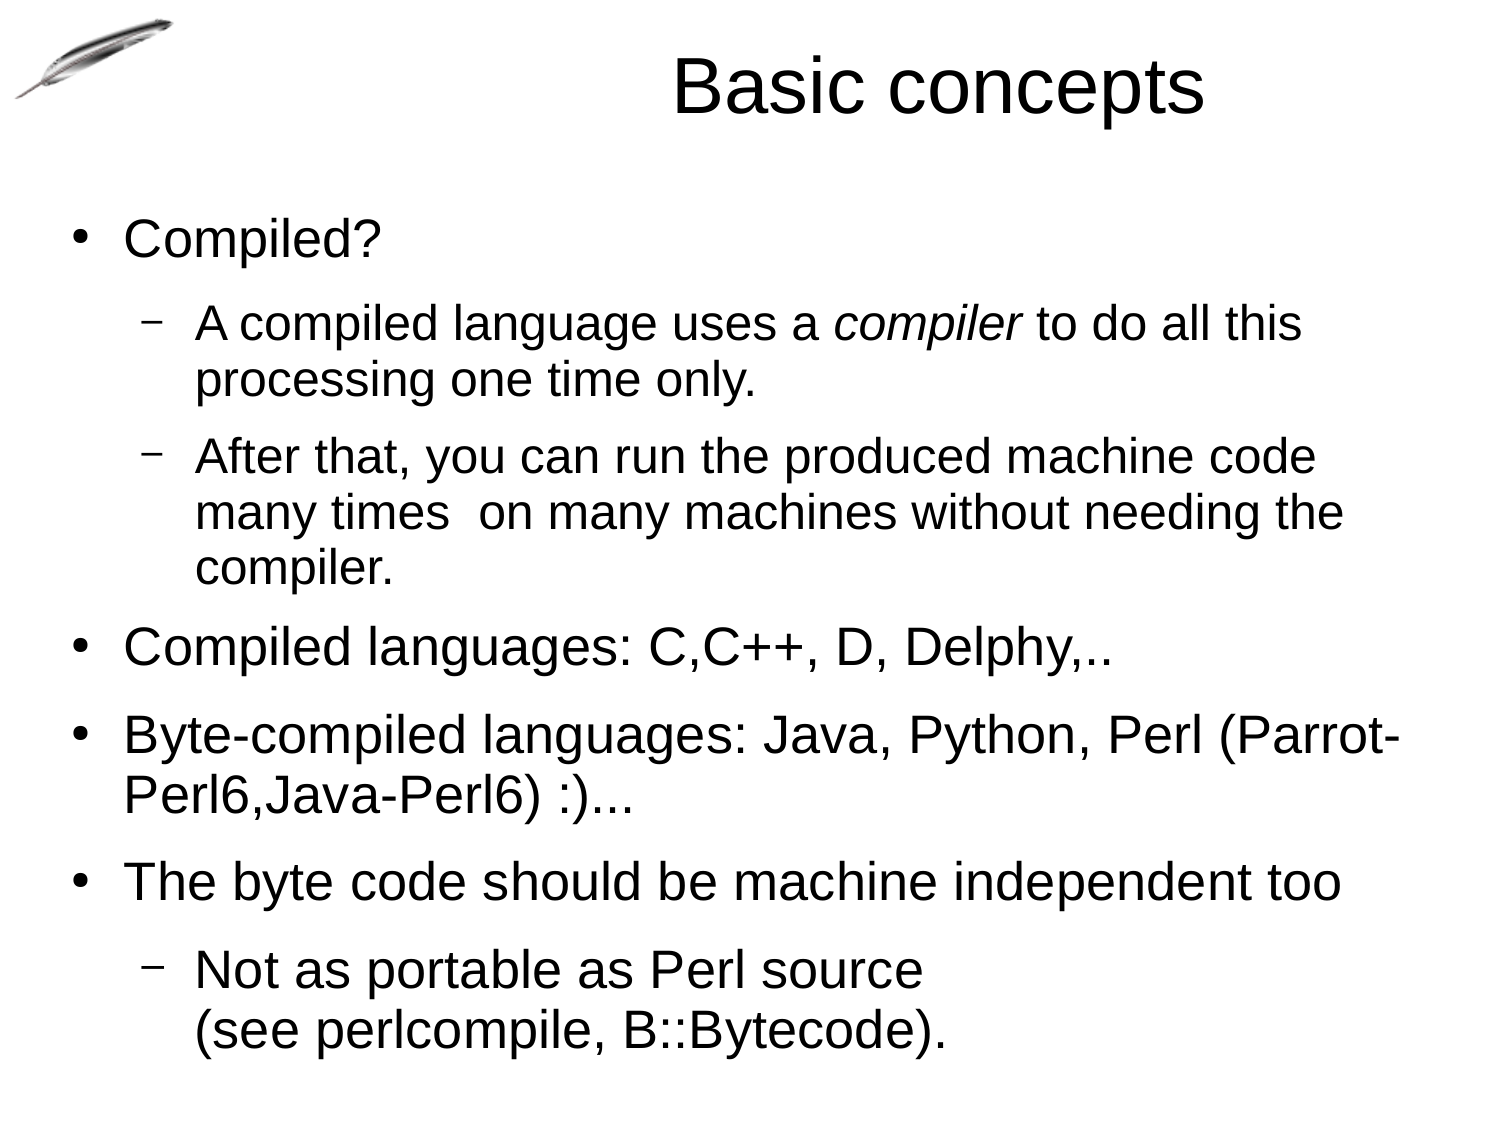

# Basic concepts
Compiled?
A compiled language uses a compiler to do all this processing one time only.
After that, you can run the produced machine code many times on many machines without needing the compiler.
Compiled languages: C,C++, D, Delphy,..
Byte-compiled languages: Java, Python, Perl (Parrot-Perl6,Java-Perl6) :)...
The byte code should be machine independent too
Not as portable as Perl source
(see perlcompile, B::Bytecode).